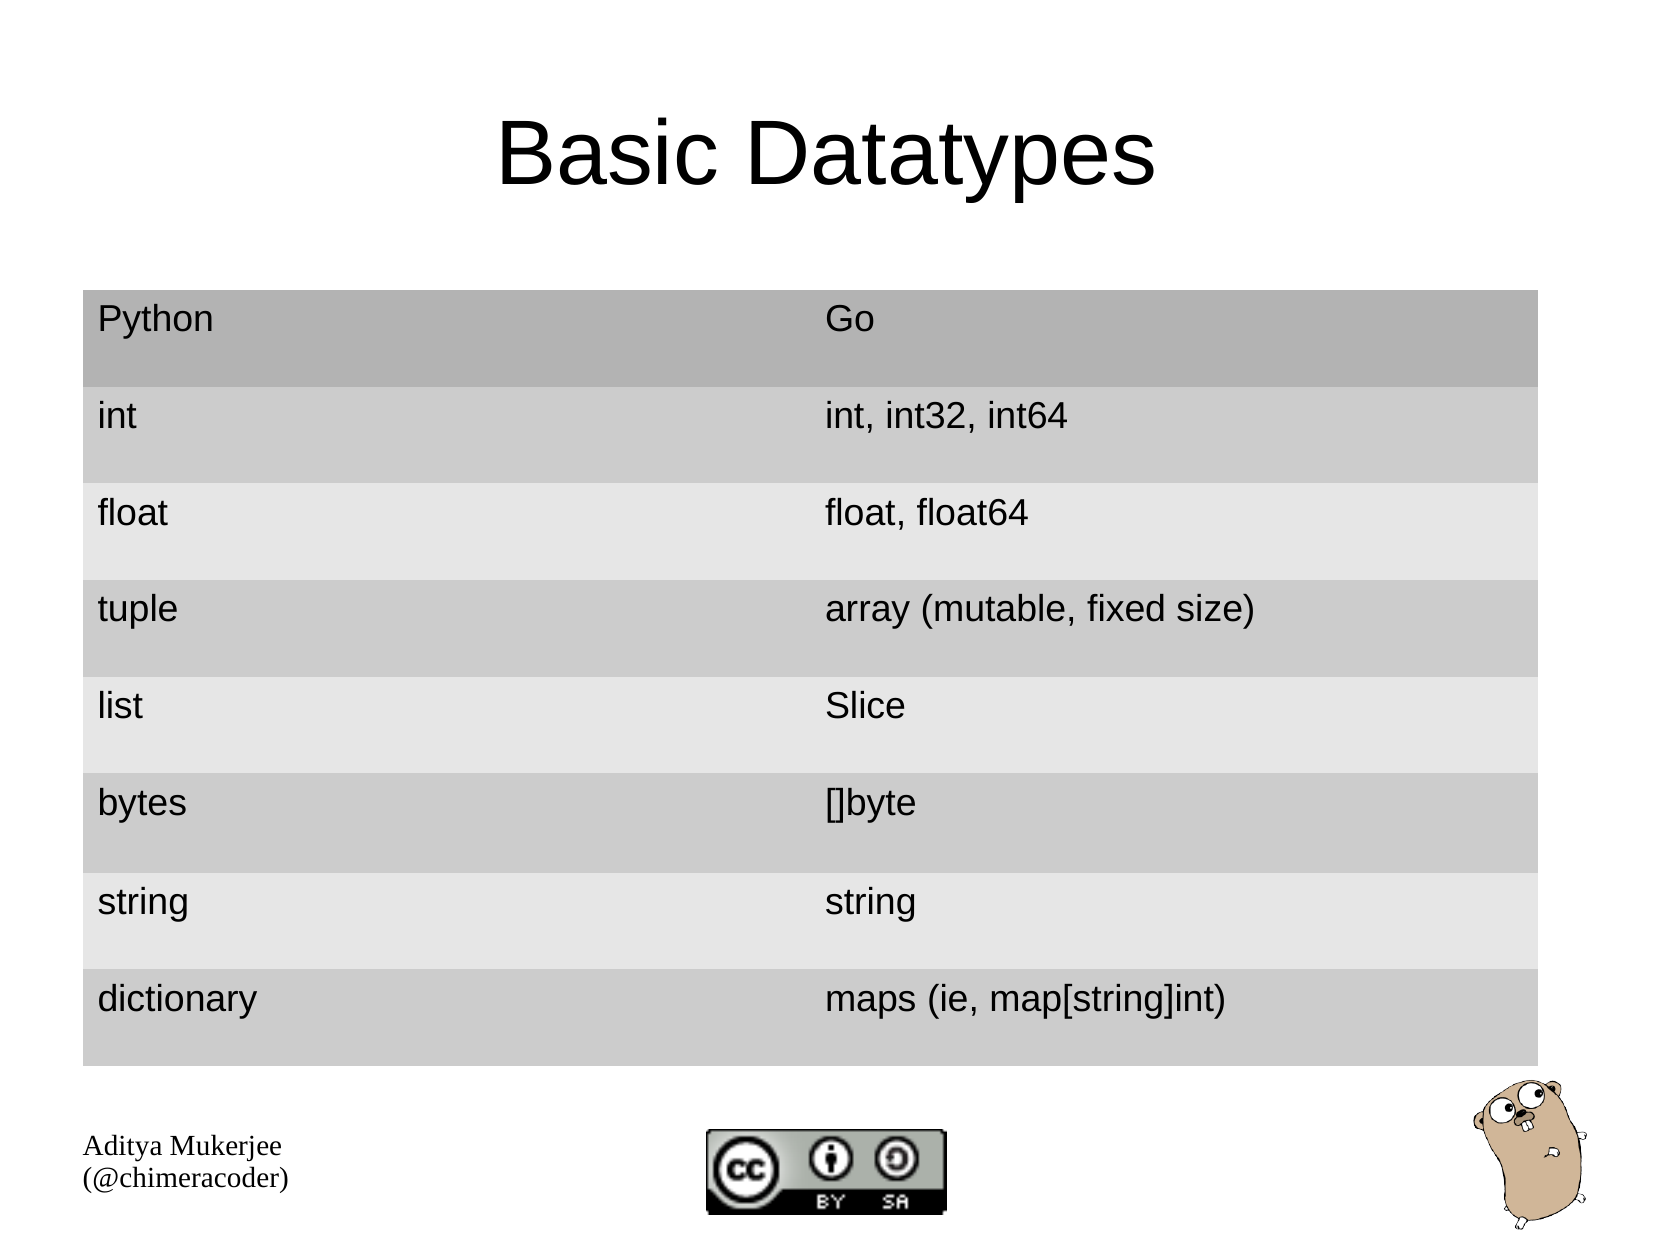

# Basic Datatypes
| Python | Go |
| --- | --- |
| int | int, int32, int64 |
| float | float, float64 |
| tuple | array (mutable, fixed size) |
| list | Slice |
| bytes | []byte |
| string | string |
| dictionary | maps (ie, map[string]int) |